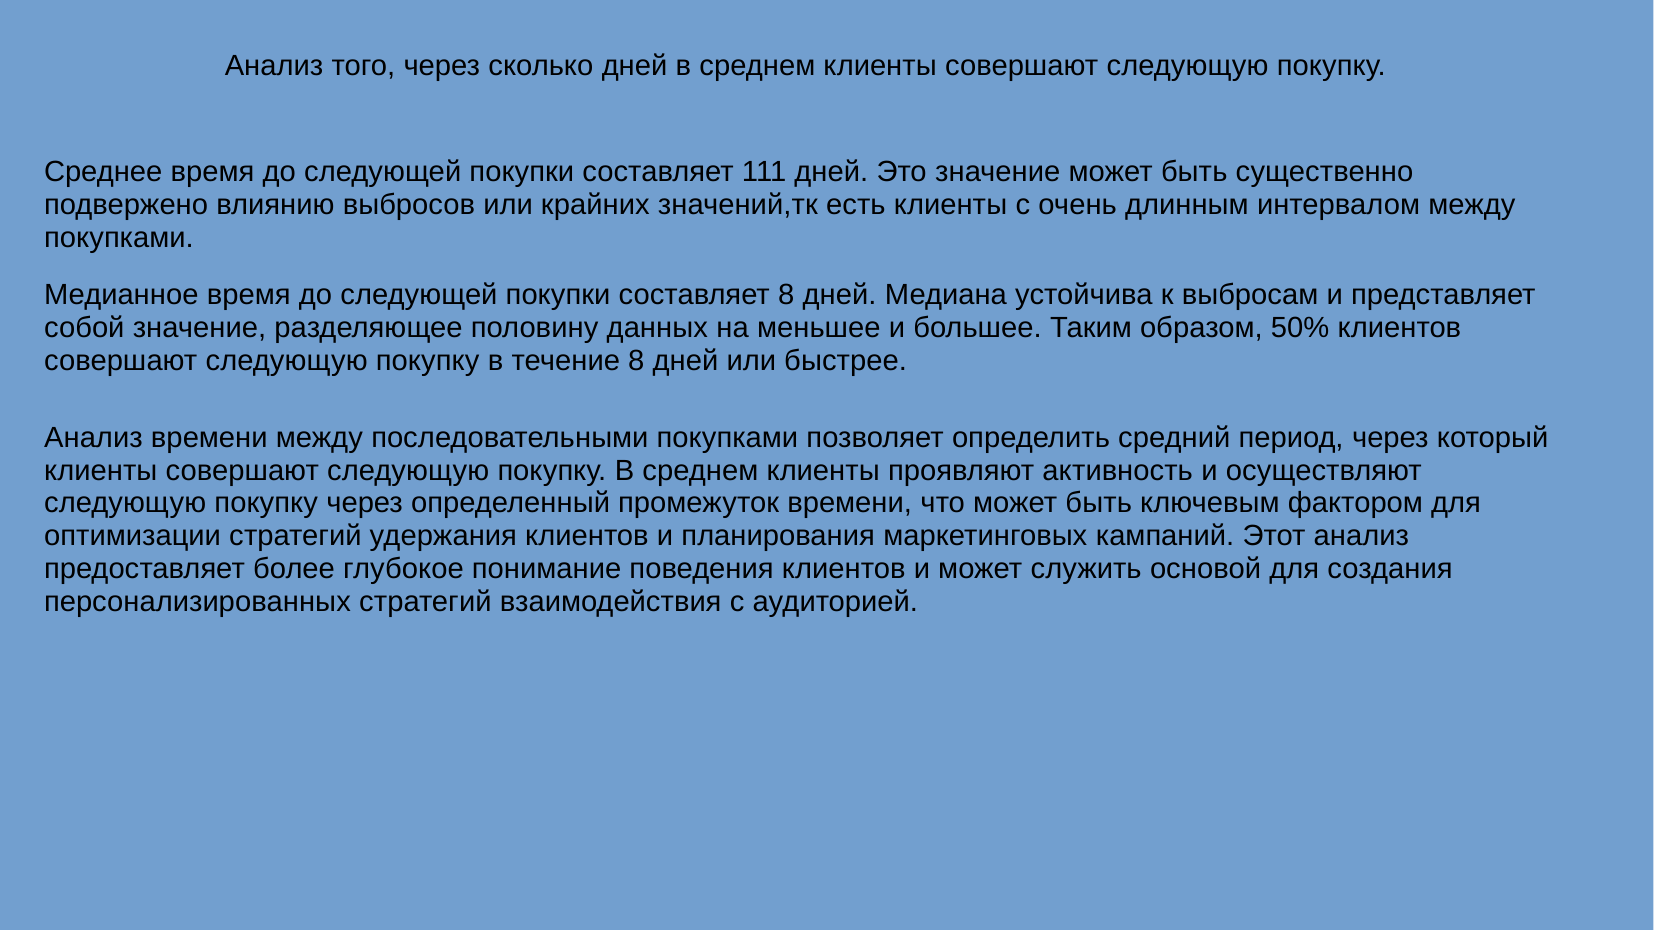

# Анализ того, через сколько дней в среднем клиенты совершают следующую покупку.
Среднее время до следующей покупки составляет 111 дней. Это значение может быть существенно подвержено влиянию выбросов или крайних значений,тк есть клиенты с очень длинным интервалом между покупками.
Медианное время до следующей покупки составляет 8 дней. Медиана устойчива к выбросам и представляет собой значение, разделяющее половину данных на меньшее и большее. Таким образом, 50% клиентов совершают следующую покупку в течение 8 дней или быстрее.
Анализ времени между последовательными покупками позволяет определить средний период, через который клиенты совершают следующую покупку. В среднем клиенты проявляют активность и осуществляют следующую покупку через определенный промежуток времени, что может быть ключевым фактором для оптимизации стратегий удержания клиентов и планирования маркетинговых кампаний. Этот анализ предоставляет более глубокое понимание поведения клиентов и может служить основой для создания персонализированных стратегий взаимодействия с аудиторией.
6